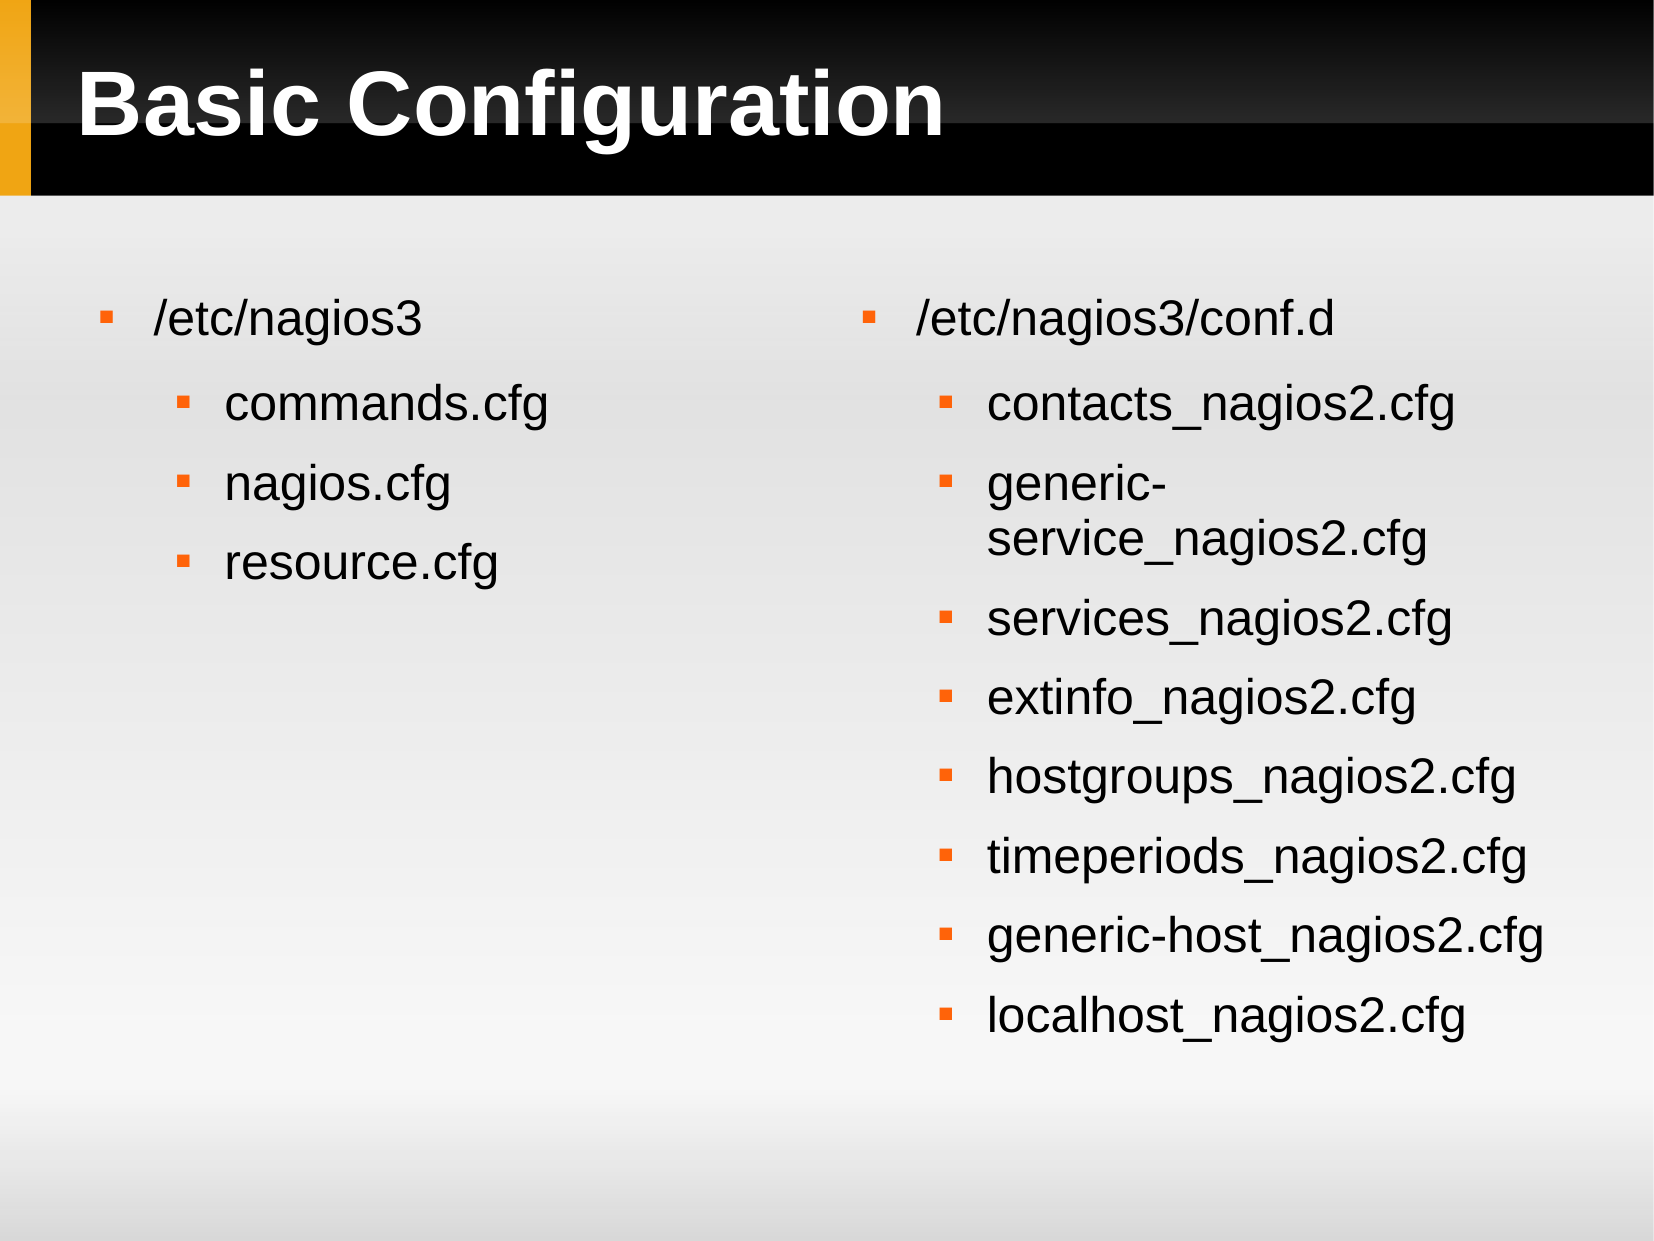

# Basic Configuration
/etc/nagios3
commands.cfg
nagios.cfg
resource.cfg
/etc/nagios3/conf.d
contacts_nagios2.cfg
generic-service_nagios2.cfg
services_nagios2.cfg
extinfo_nagios2.cfg
hostgroups_nagios2.cfg
timeperiods_nagios2.cfg
generic-host_nagios2.cfg
localhost_nagios2.cfg